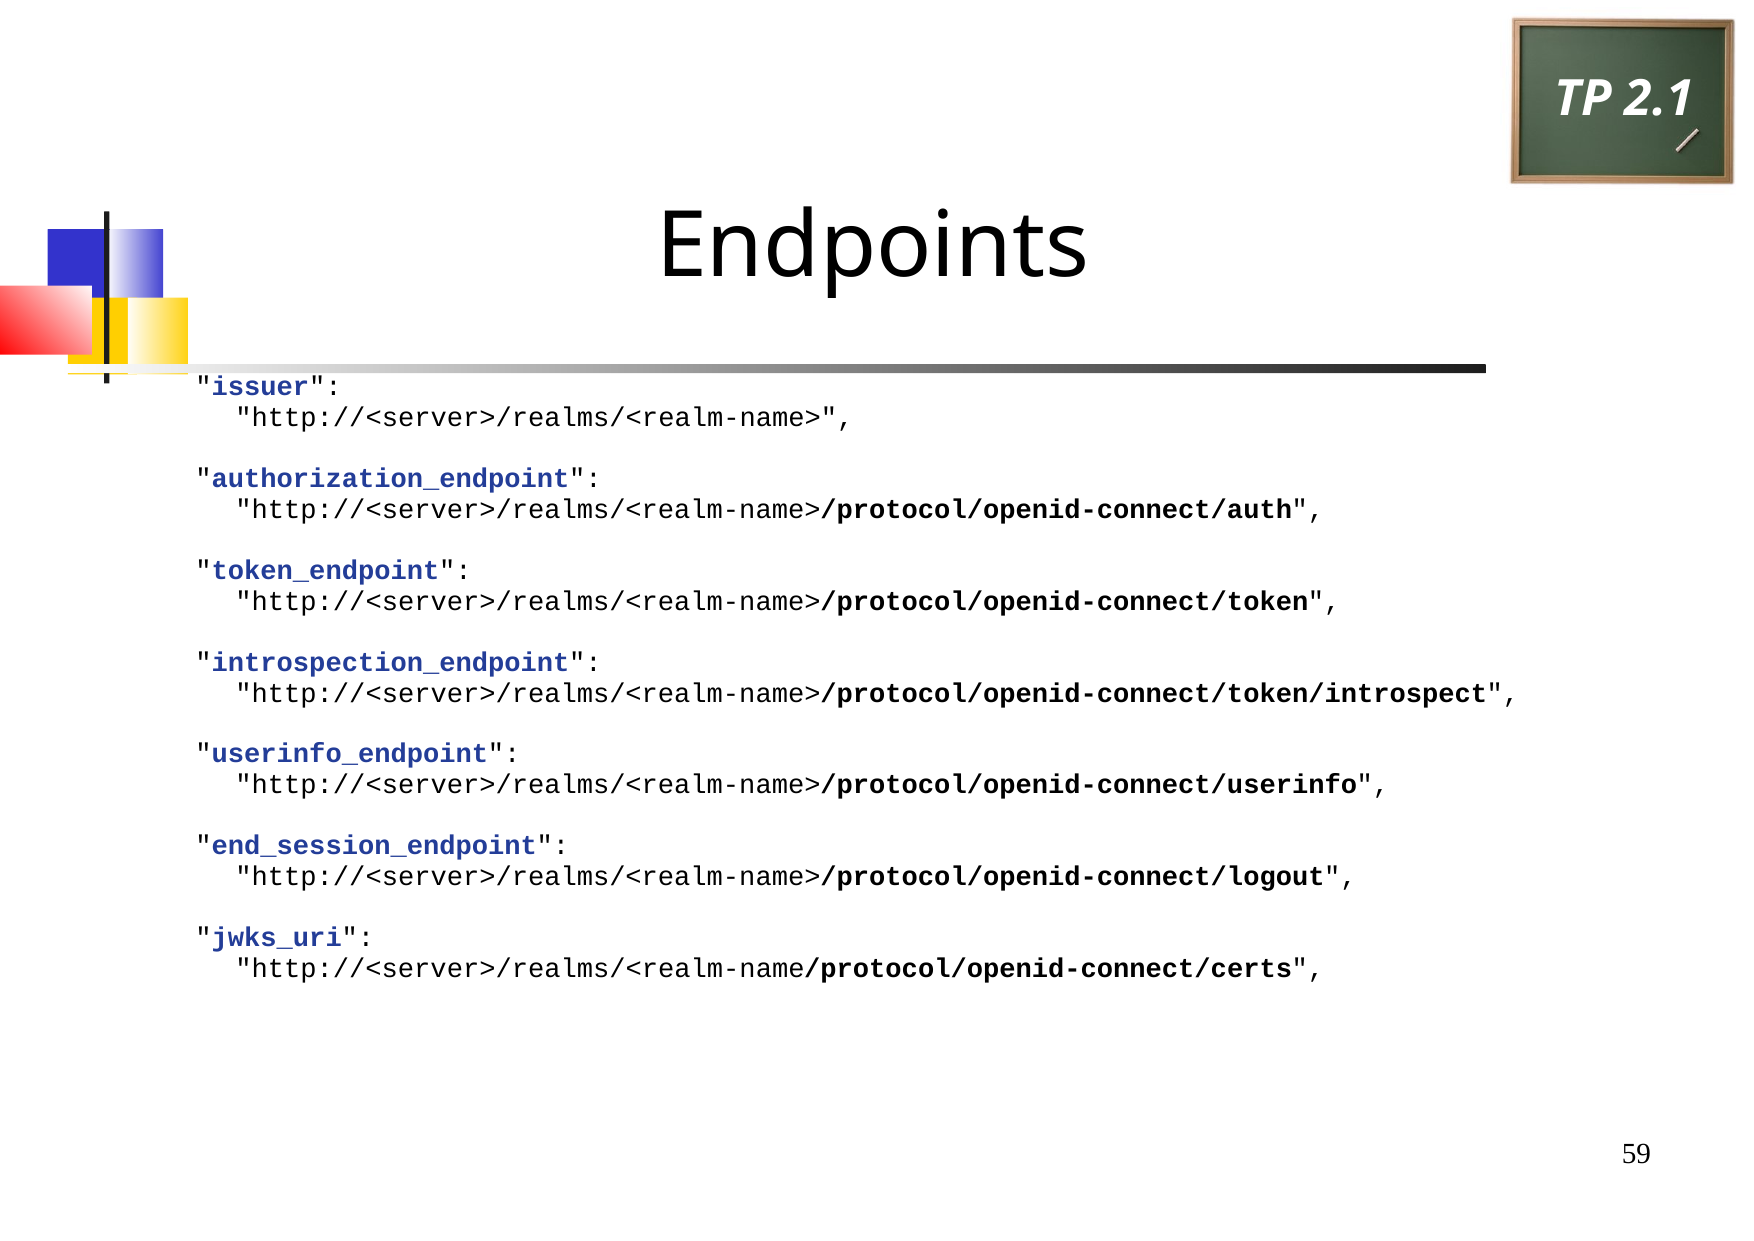

TP 2.1
# Endpoints
 "issuer":
"http://<server>/realms/<realm-name>",
 "authorization_endpoint":
"http://<server>/realms/<realm-name>/protocol/openid-connect/auth",
 "token_endpoint": "http://<server>/realms/<realm-name>/protocol/openid-connect/token",
 "introspection_endpoint":
"http://<server>/realms/<realm-name>/protocol/openid-connect/token/introspect",
 "userinfo_endpoint": "http://<server>/realms/<realm-name>/protocol/openid-connect/userinfo",
 "end_session_endpoint":
"http://<server>/realms/<realm-name>/protocol/openid-connect/logout",
 "jwks_uri":
"http://<server>/realms/<realm-name/protocol/openid-connect/certs",